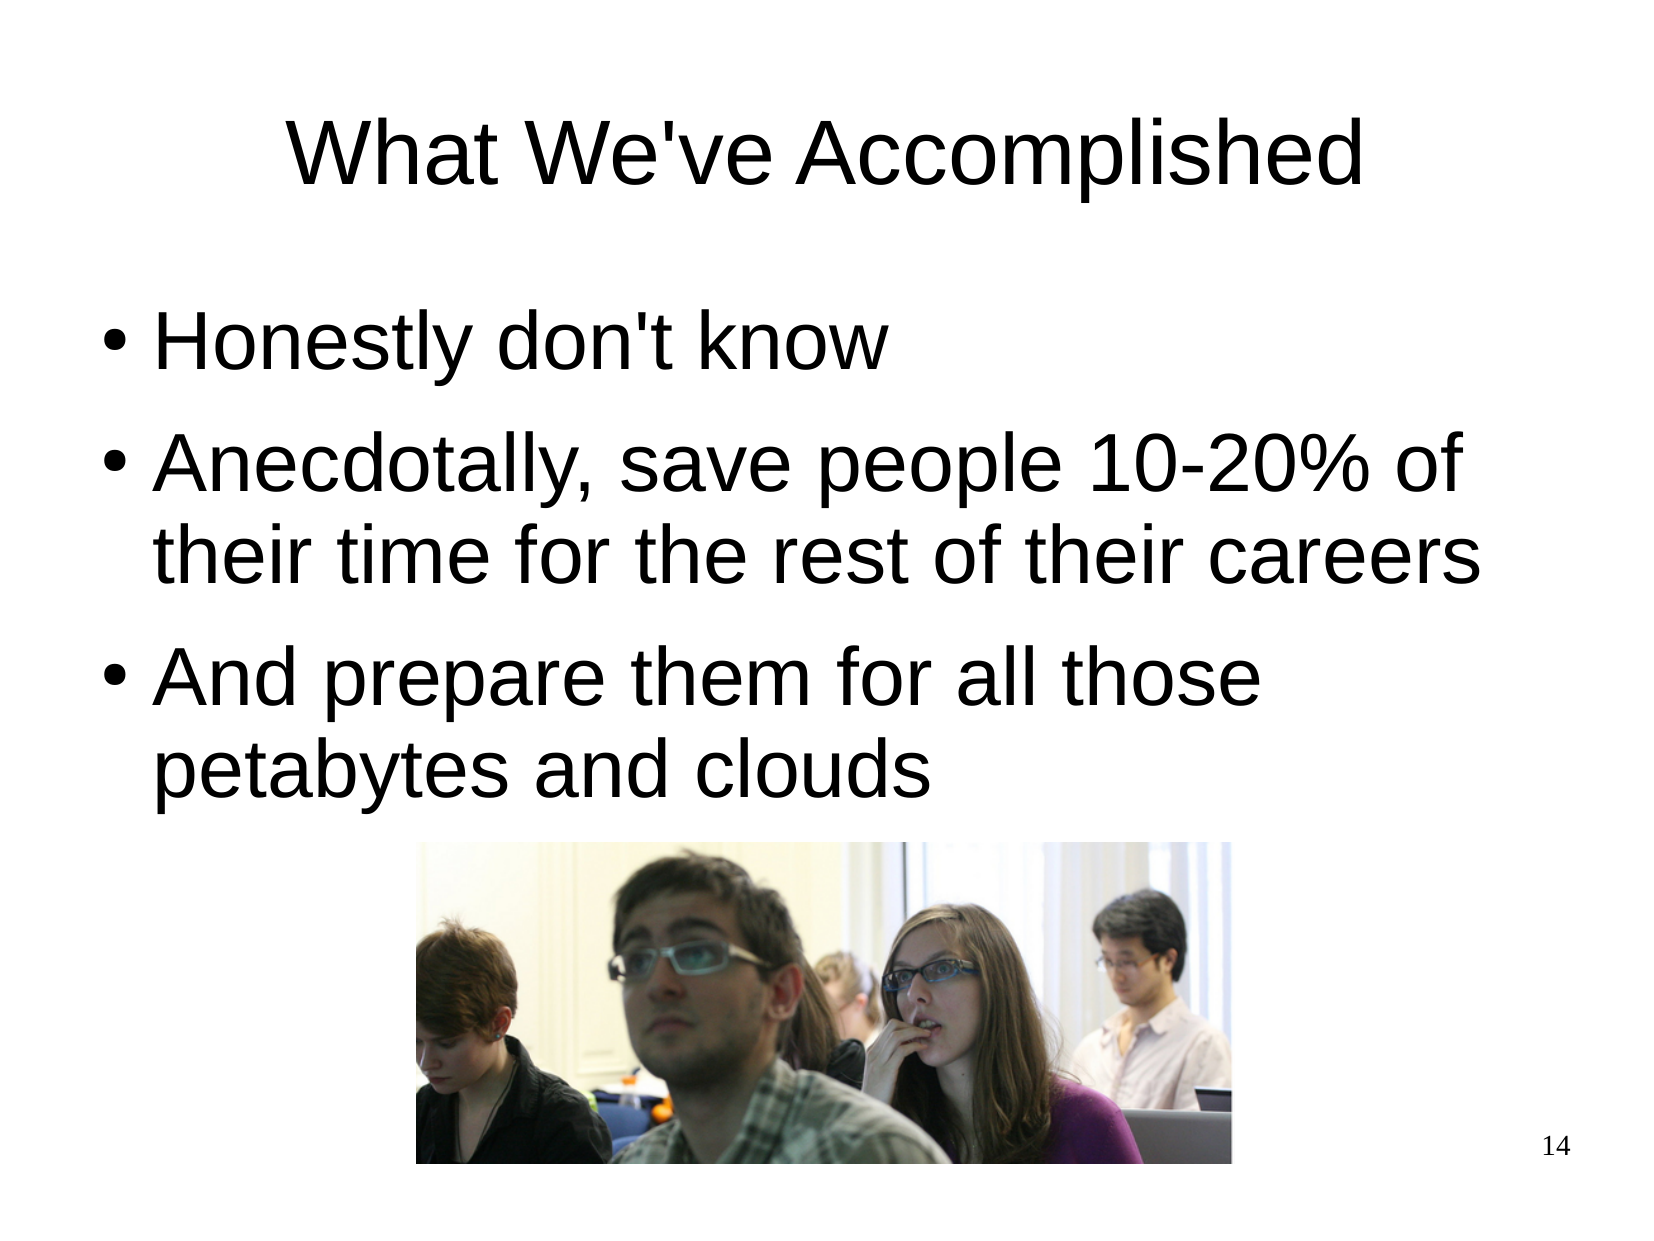

# What We've Accomplished
Honestly don't know
Anecdotally, save people 10-20% of their time for the rest of their careers
And prepare them for all those petabytes and clouds
14